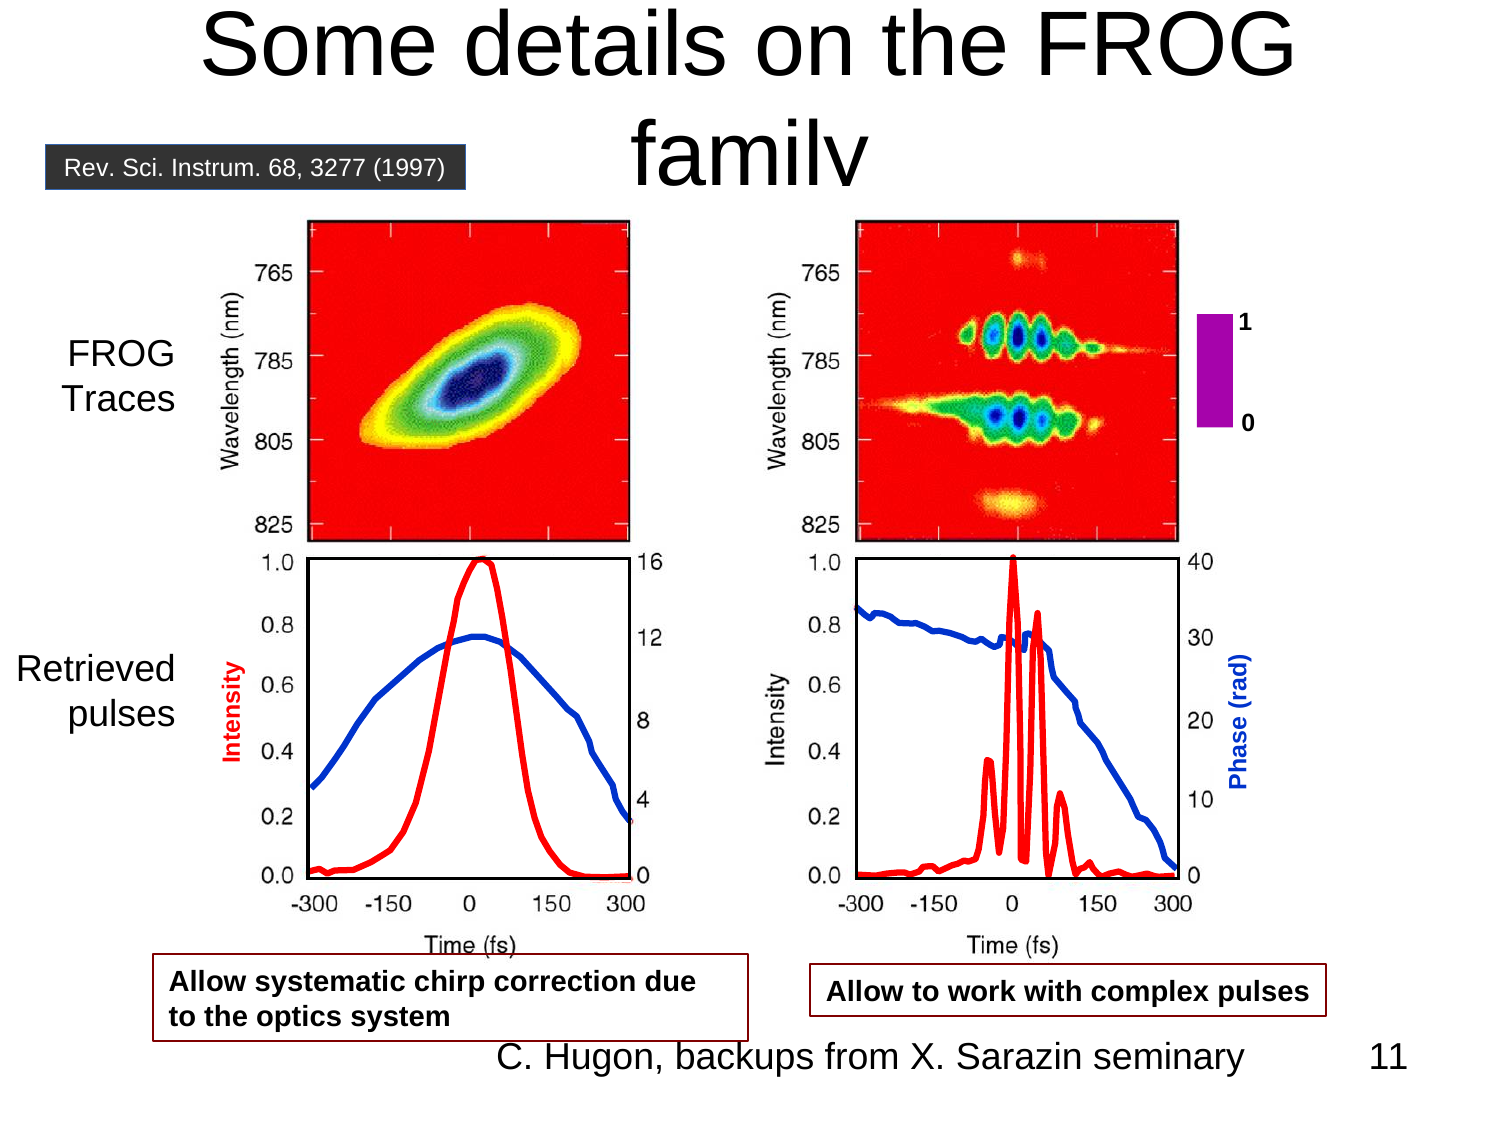

# Some details on the FROG family
Rev. Sci. Instrum. 68, 3277 (1997)
Intensity
1
0
Phase (rad)
FROG
Traces
Retrieved
pulses
Allow systematic chirp correction due to the optics system
Allow to work with complex pulses
C. Hugon, backups from X. Sarazin seminary
11